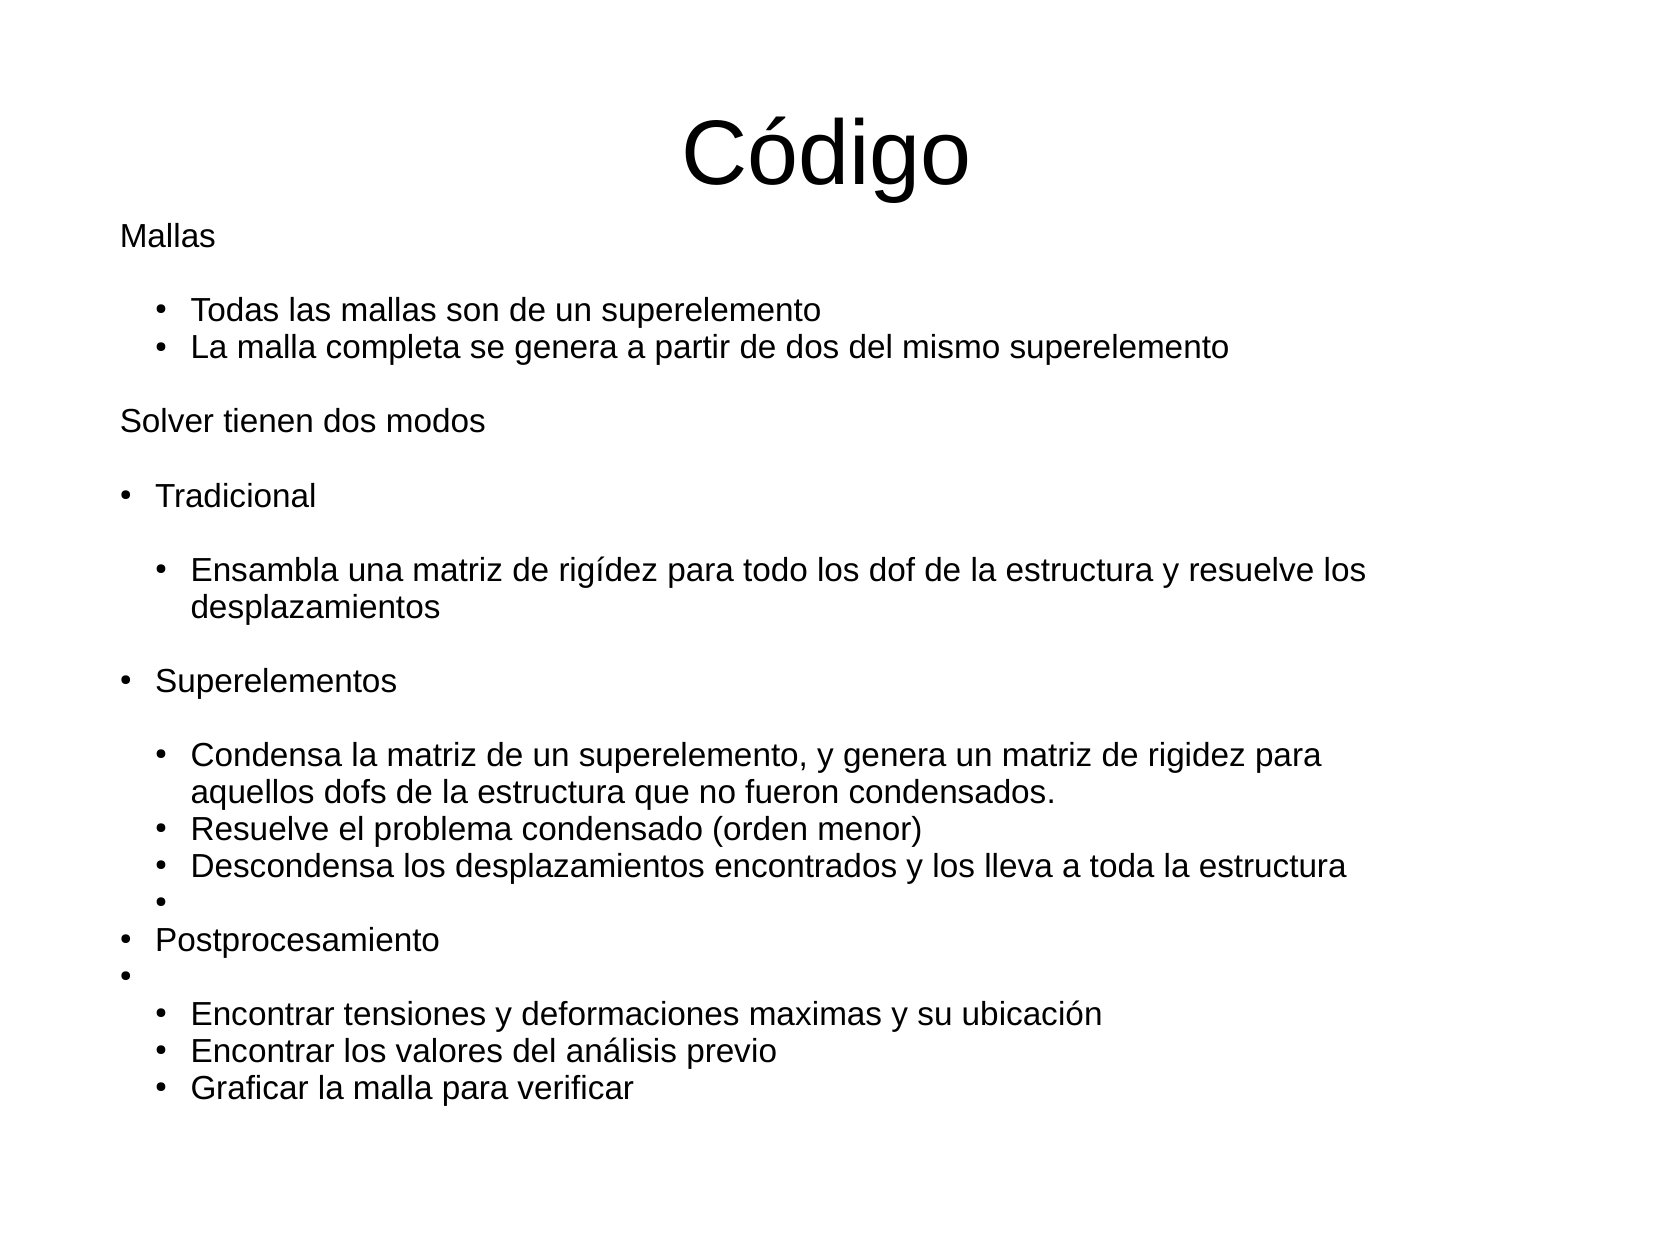

# Código
Mallas
Todas las mallas son de un superelemento
La malla completa se genera a partir de dos del mismo superelemento
Solver tienen dos modos
Tradicional
Ensambla una matriz de rigídez para todo los dof de la estructura y resuelve los desplazamientos
Superelementos
Condensa la matriz de un superelemento, y genera un matriz de rigidez para aquellos dofs de la estructura que no fueron condensados.
Resuelve el problema condensado (orden menor)
Descondensa los desplazamientos encontrados y los lleva a toda la estructura
Postprocesamiento
Encontrar tensiones y deformaciones maximas y su ubicación
Encontrar los valores del análisis previo
Graficar la malla para verificar